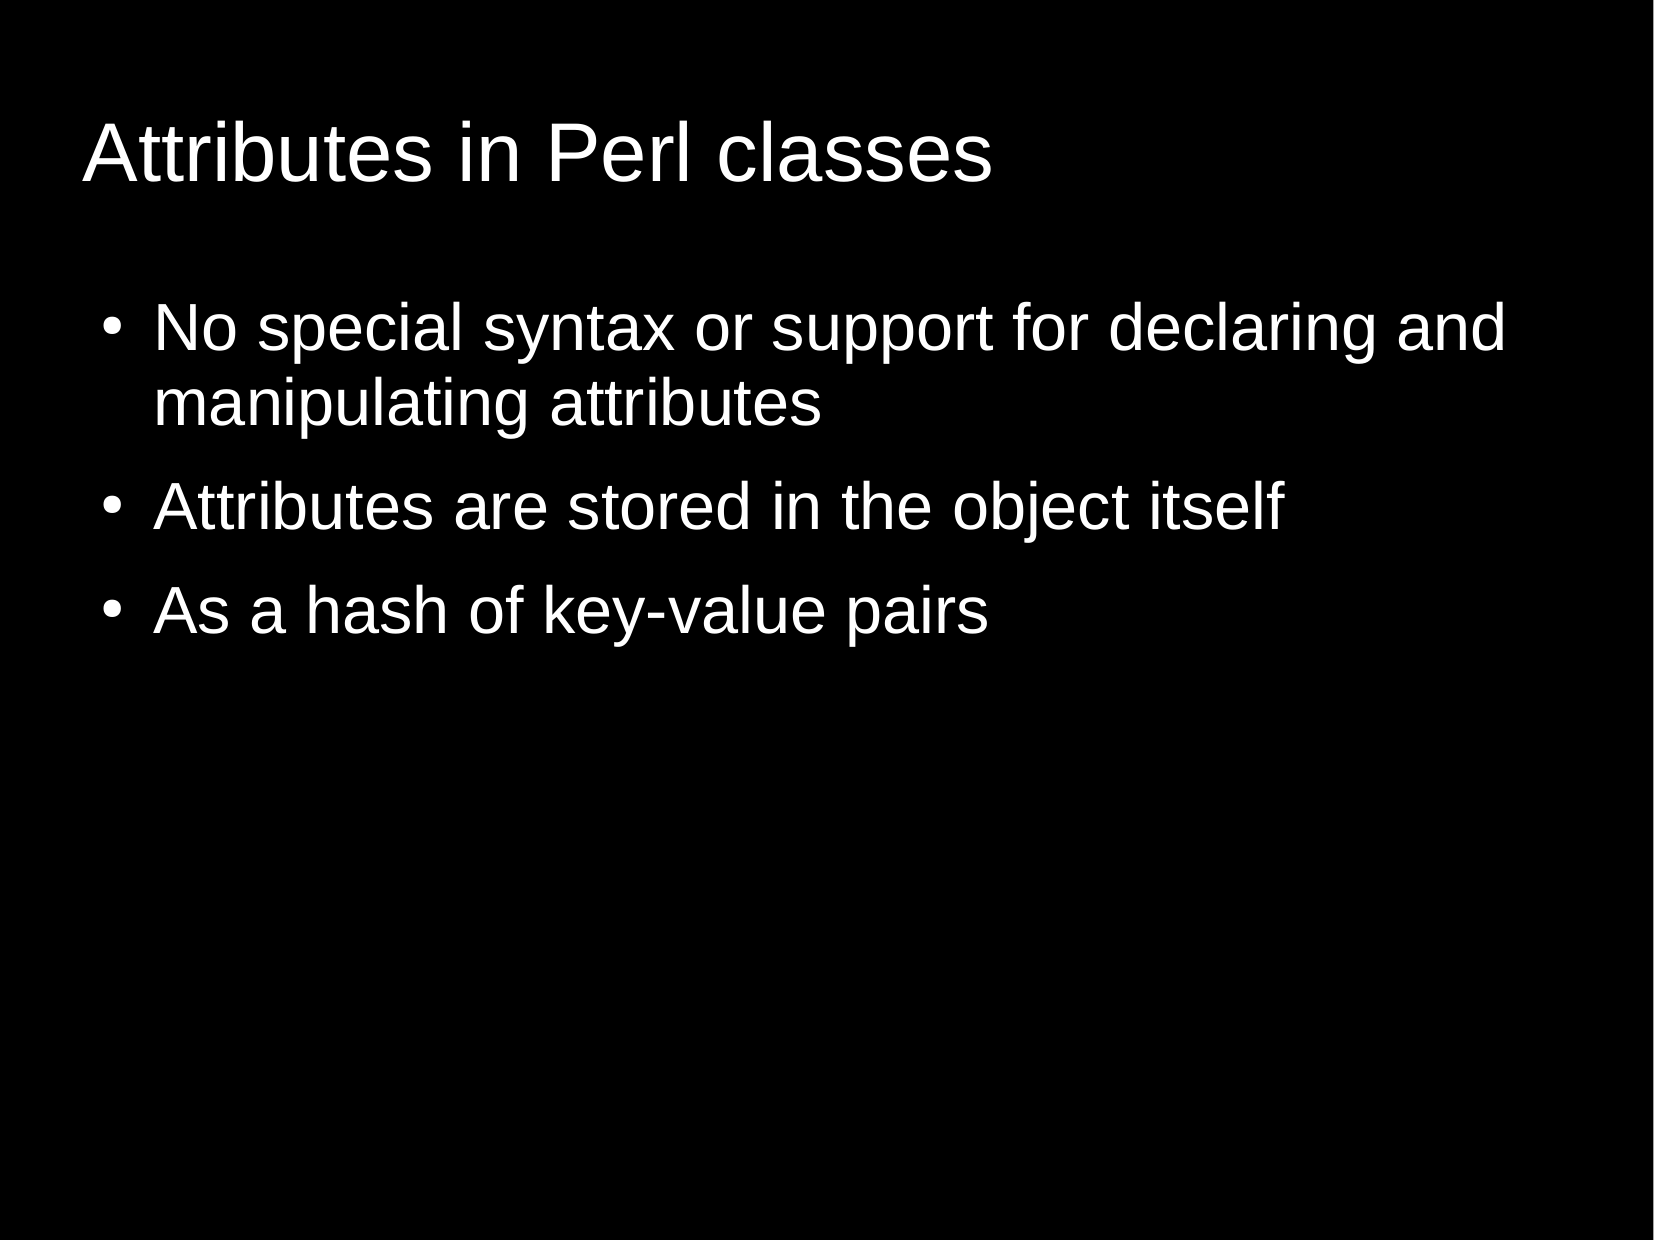

# Attributes in Perl classes
No special syntax or support for declaring and manipulating attributes
Attributes are stored in the object itself
As a hash of key-value pairs